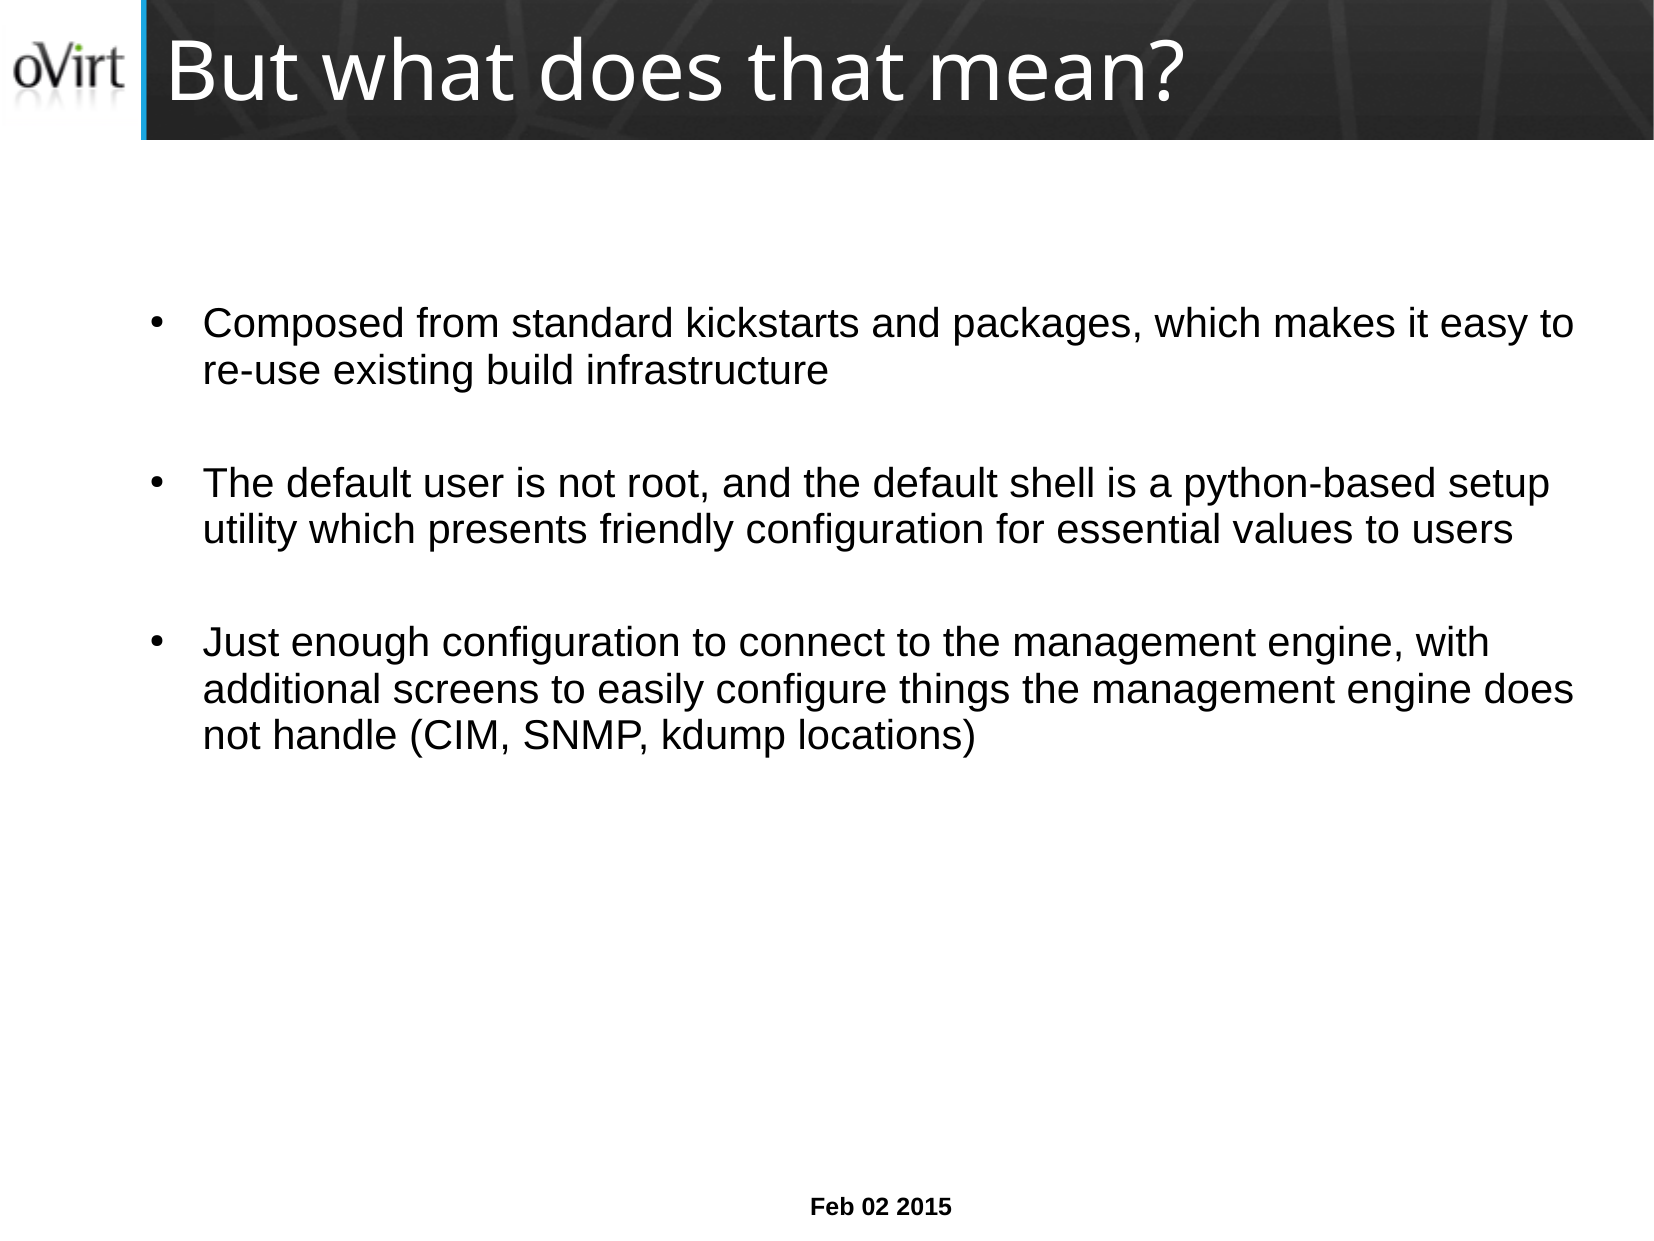

# But what does that mean?
Composed from standard kickstarts and packages, which makes it easy to re-use existing build infrastructure
The default user is not root, and the default shell is a python-based setup utility which presents friendly configuration for essential values to users
Just enough configuration to connect to the management engine, with additional screens to easily configure things the management engine does not handle (CIM, SNMP, kdump locations)